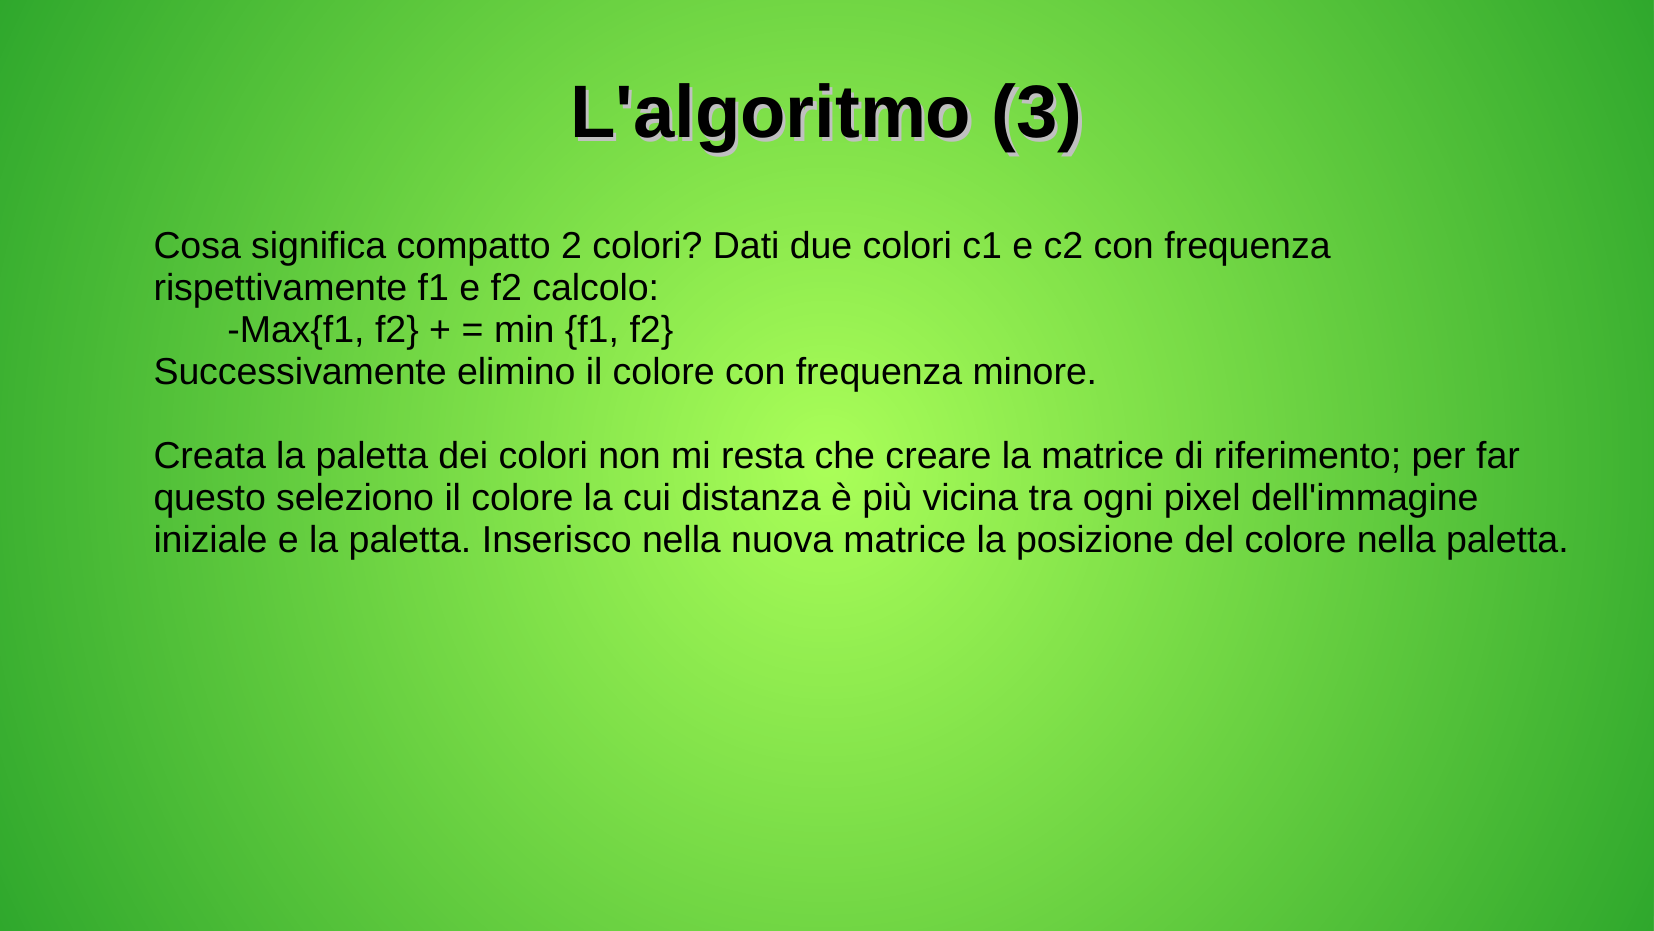

# L'algoritmo (3)
Cosa significa compatto 2 colori? Dati due colori c1 e c2 con frequenza rispettivamente f1 e f2 calcolo:
	-Max{f1, f2} + = min {f1, f2}
Successivamente elimino il colore con frequenza minore.
Creata la paletta dei colori non mi resta che creare la matrice di riferimento; per far questo seleziono il colore la cui distanza è più vicina tra ogni pixel dell'immagine iniziale e la paletta. Inserisco nella nuova matrice la posizione del colore nella paletta.